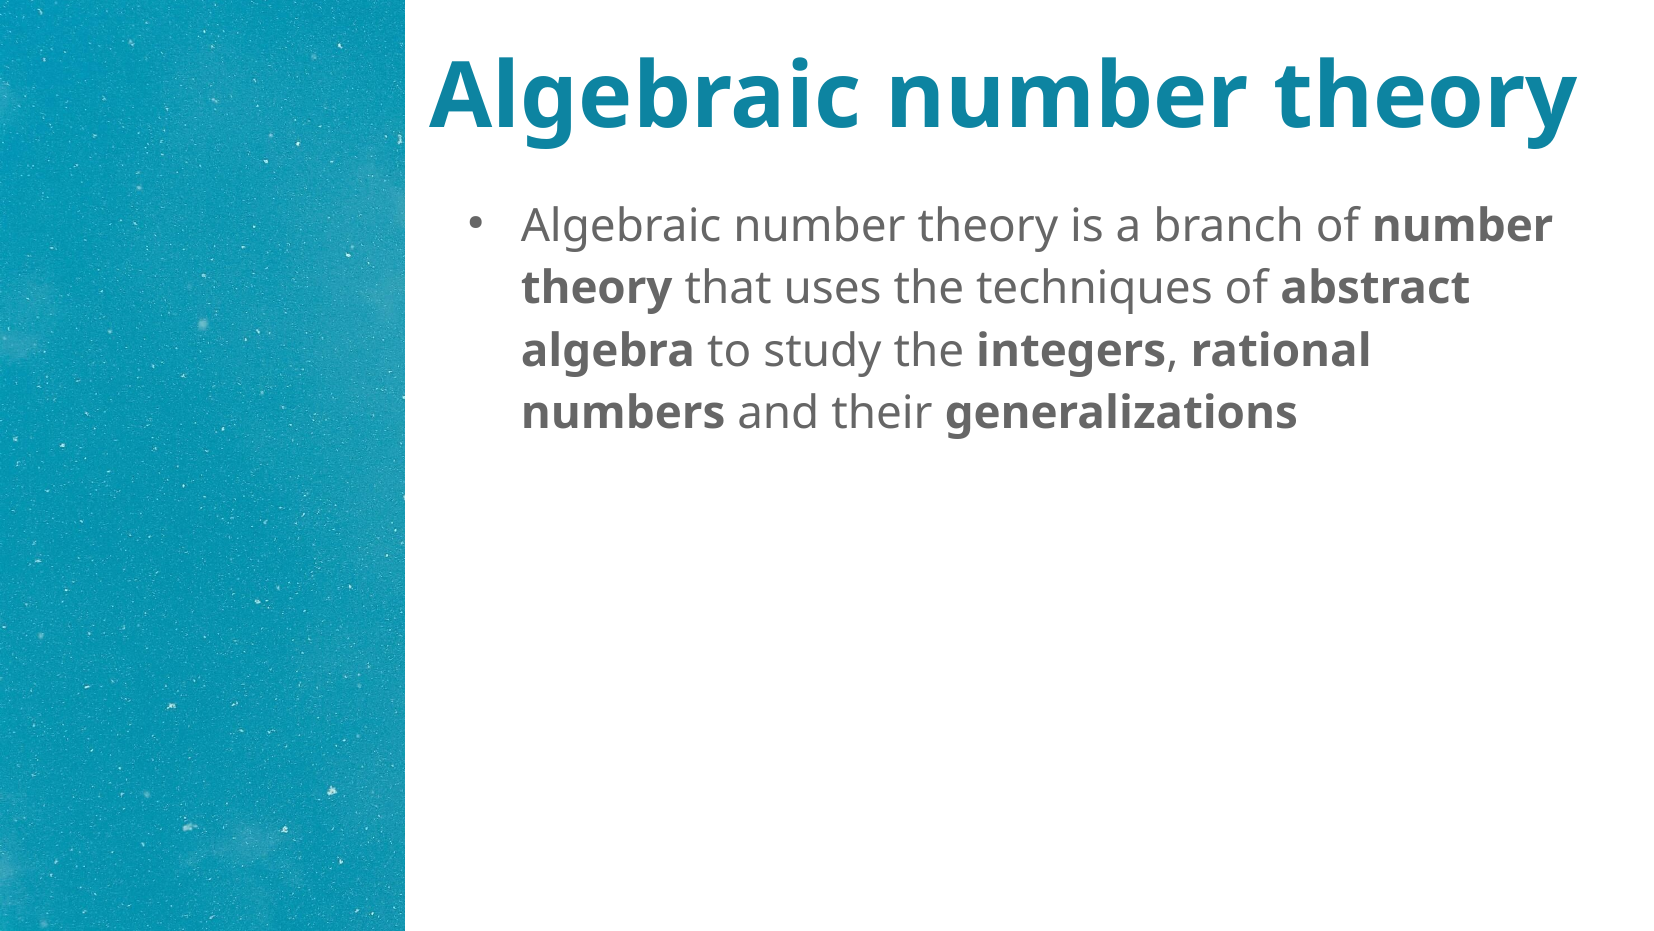

# Algebraic number theory
Algebraic number theory is a branch of number theory that uses the techniques of abstract algebra to study the integers, rational numbers and their generalizations